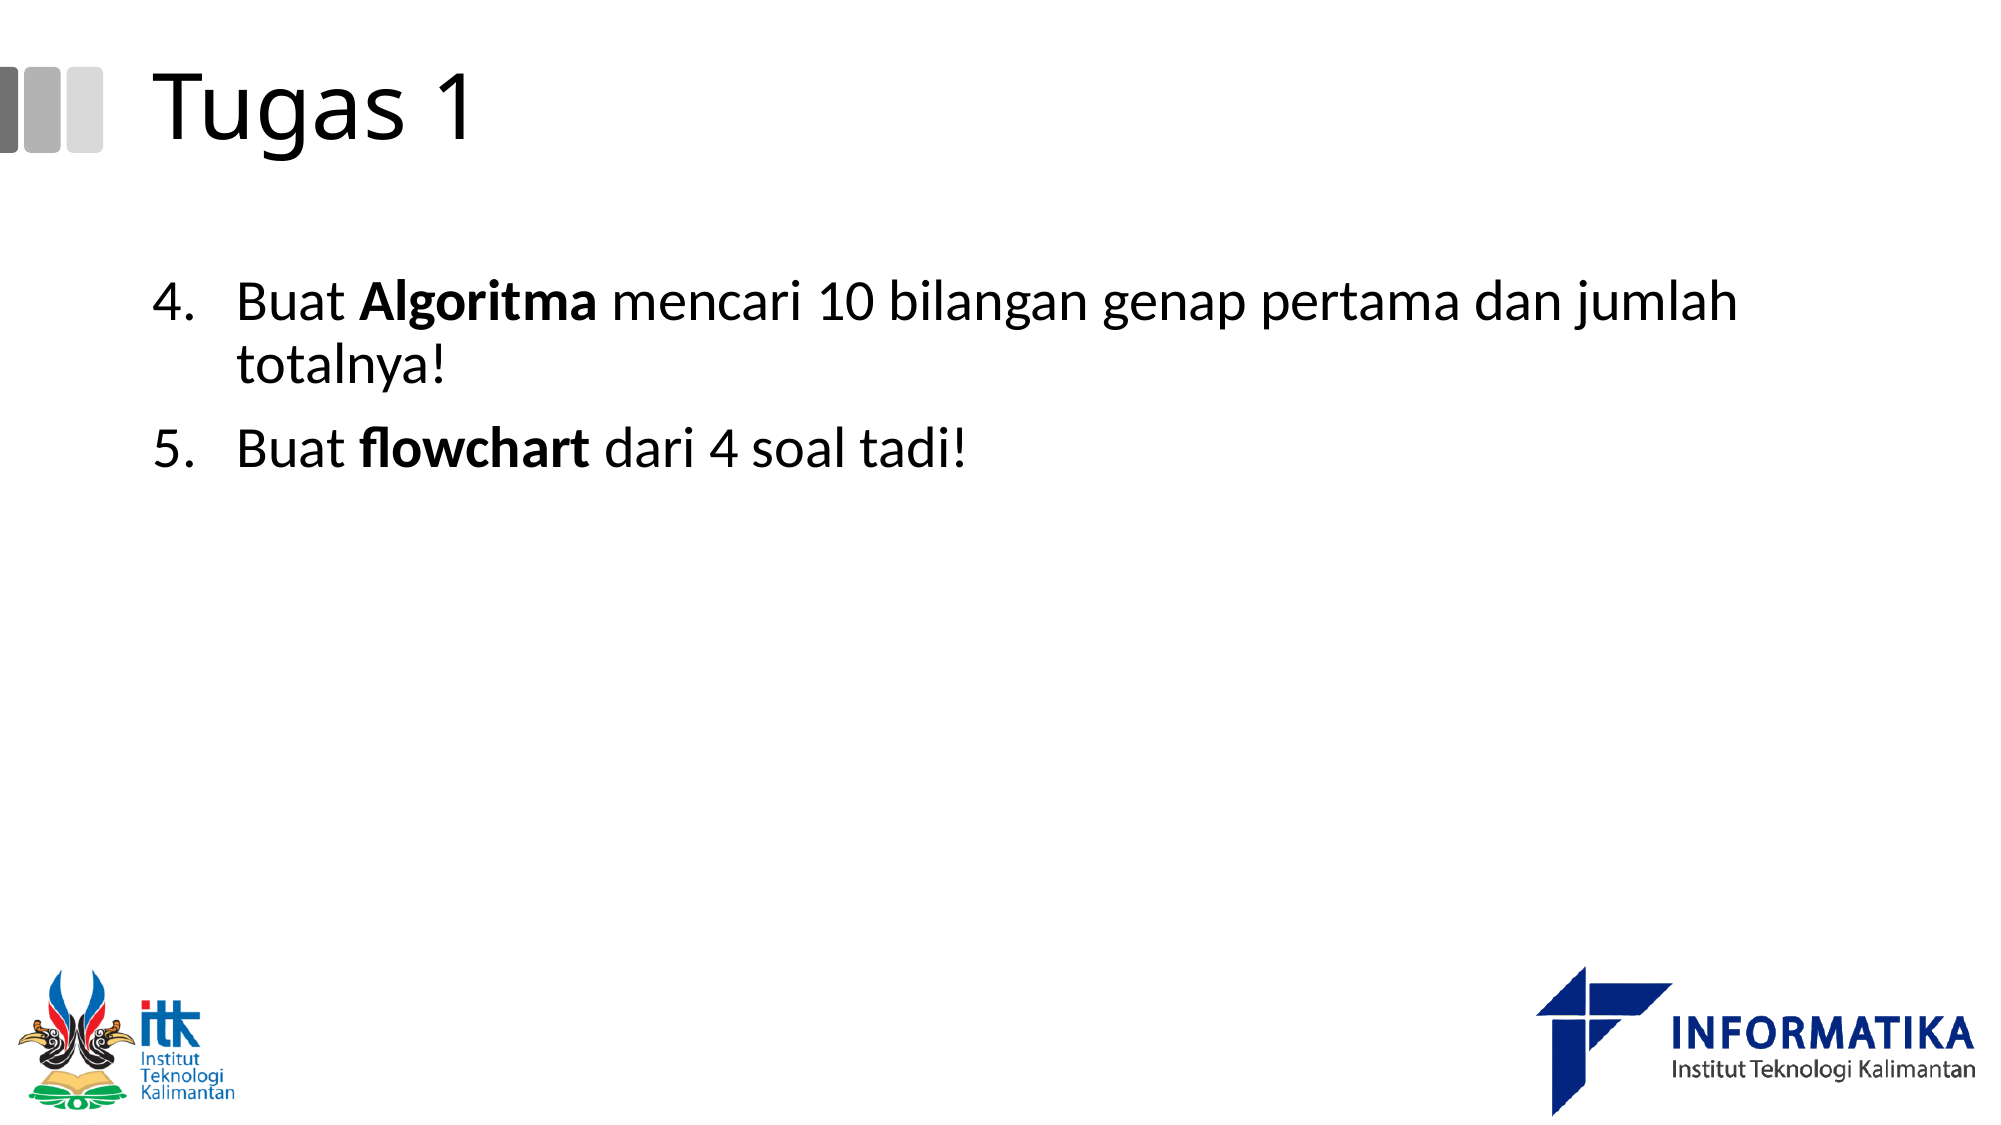

# Tugas 1
Buat Algoritma mencari 10 bilangan genap pertama dan jumlah totalnya!
Buat flowchart dari 4 soal tadi!